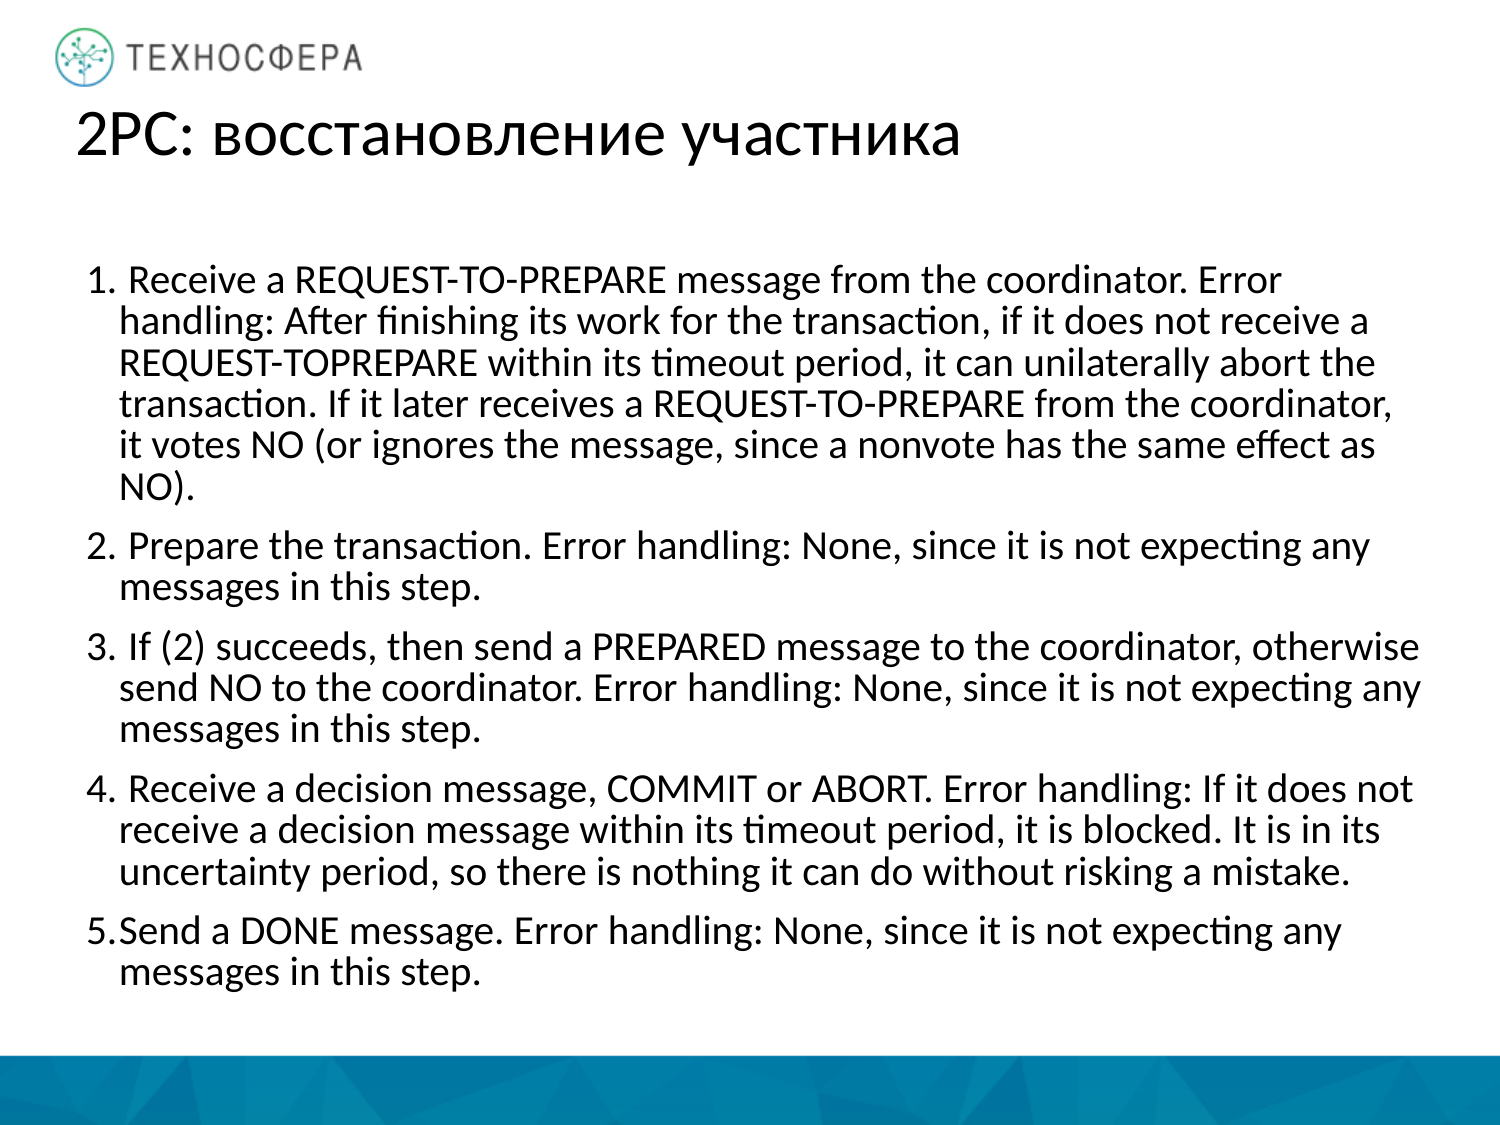

# 2PC: восстановление участника
 Receive a REQUEST-TO-PREPARE message from the coordinator. Error handling: After finishing its work for the transaction, if it does not receive a REQUEST-TOPREPARE within its timeout period, it can unilaterally abort the transaction. If it later receives a REQUEST-TO-PREPARE from the coordinator, it votes NO (or ignores the message, since a nonvote has the same effect as NO).
 Prepare the transaction. Error handling: None, since it is not expecting any messages in this step.
 If (2) succeeds, then send a PREPARED message to the coordinator, otherwise send NO to the coordinator. Error handling: None, since it is not expecting any messages in this step.
 Receive a decision message, COMMIT or ABORT. Error handling: If it does not receive a decision message within its timeout period, it is blocked. It is in its uncertainty period, so there is nothing it can do without risking a mistake.
Send a DONE message. Error handling: None, since it is not expecting any messages in this step.